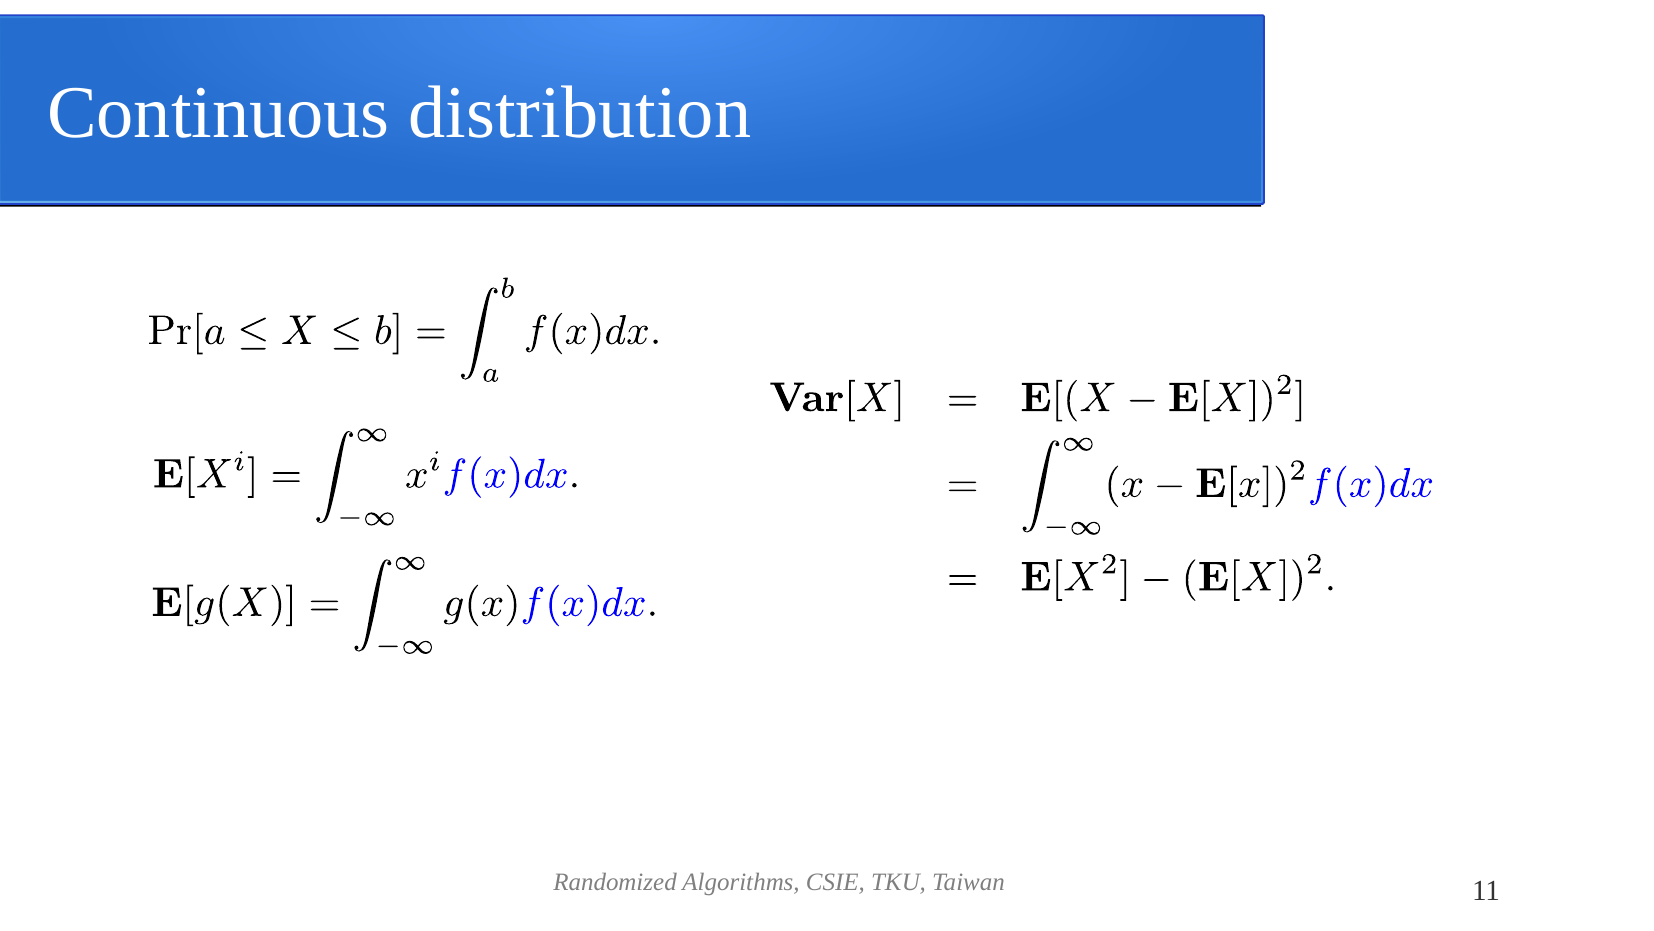

# Continuous distribution
Randomized Algorithms, CSIE, TKU, Taiwan
11